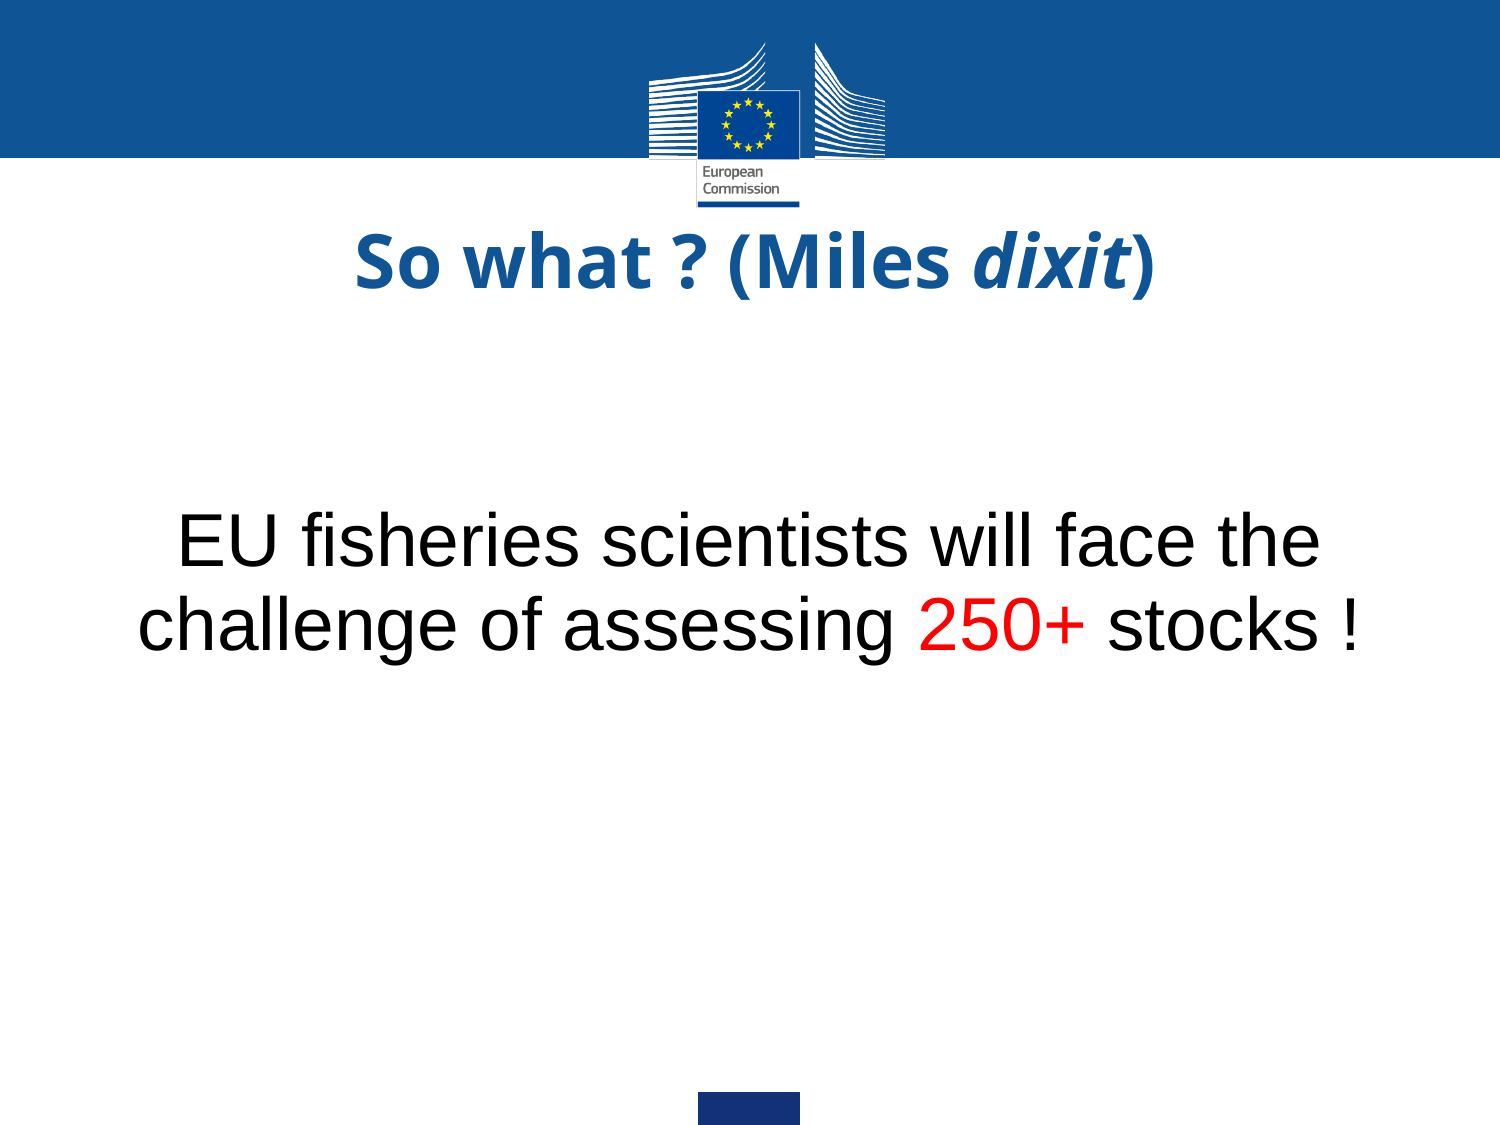

So what ? (Miles dixit)
#
EU fisheries scientists will face the challenge of assessing 250+ stocks !